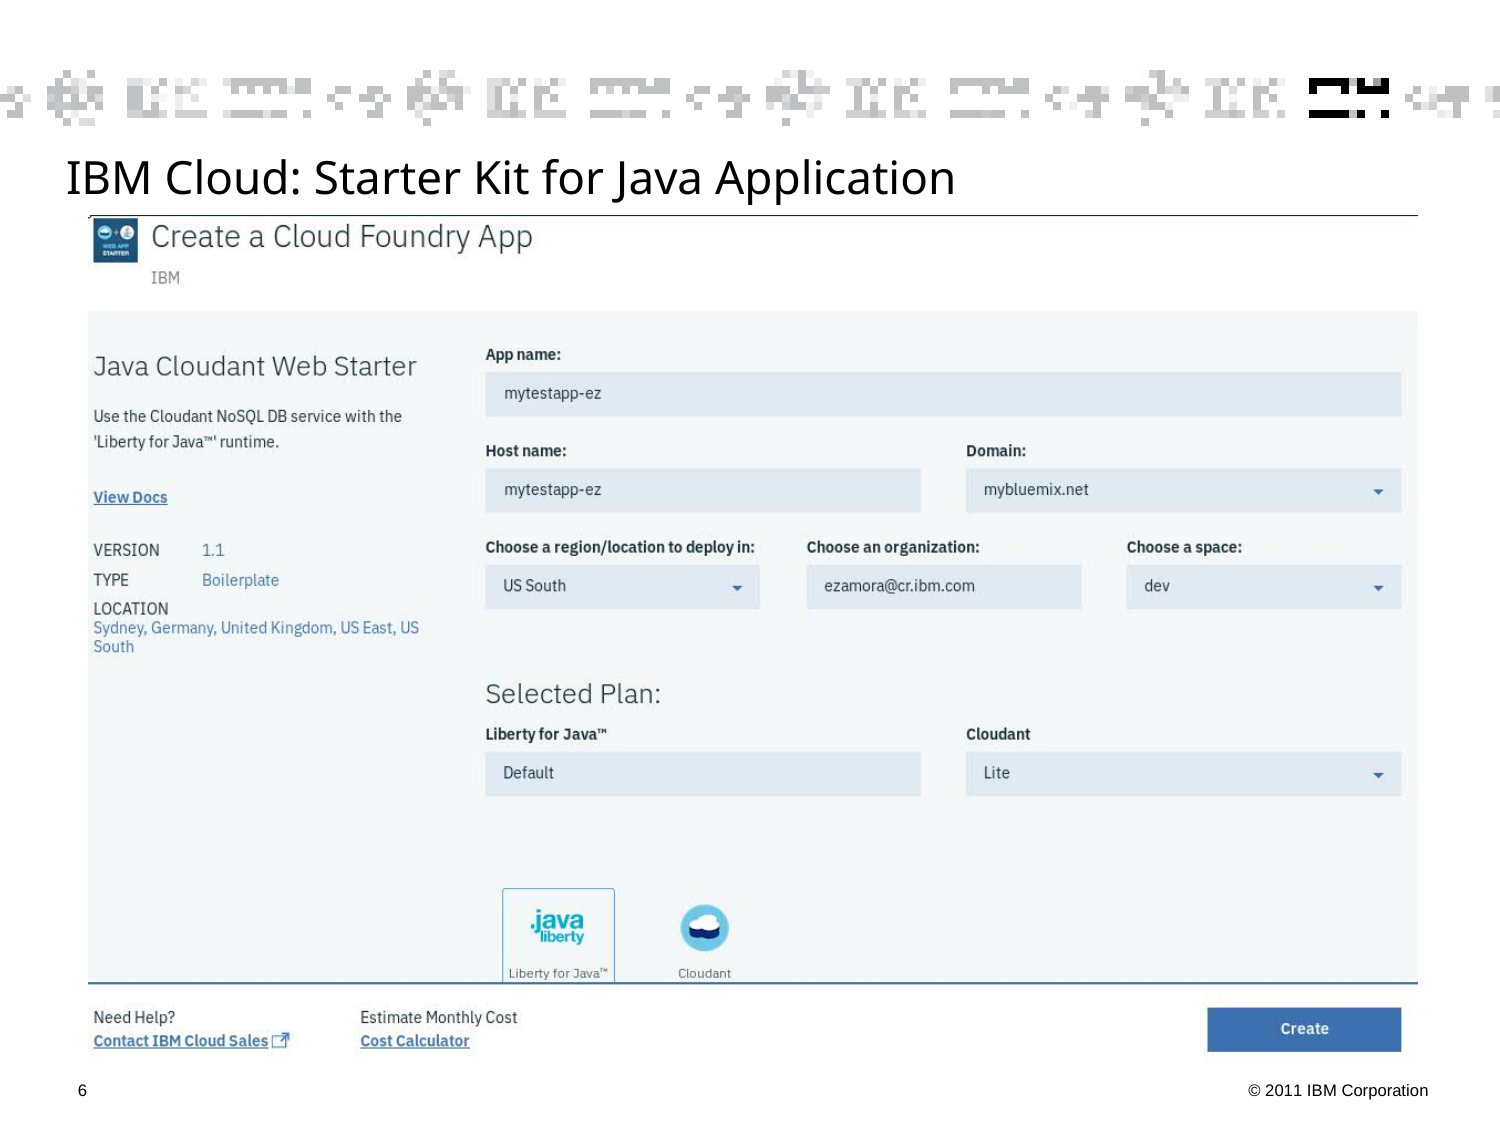

# IBM Cloud: Starter Kit for Java Application
6